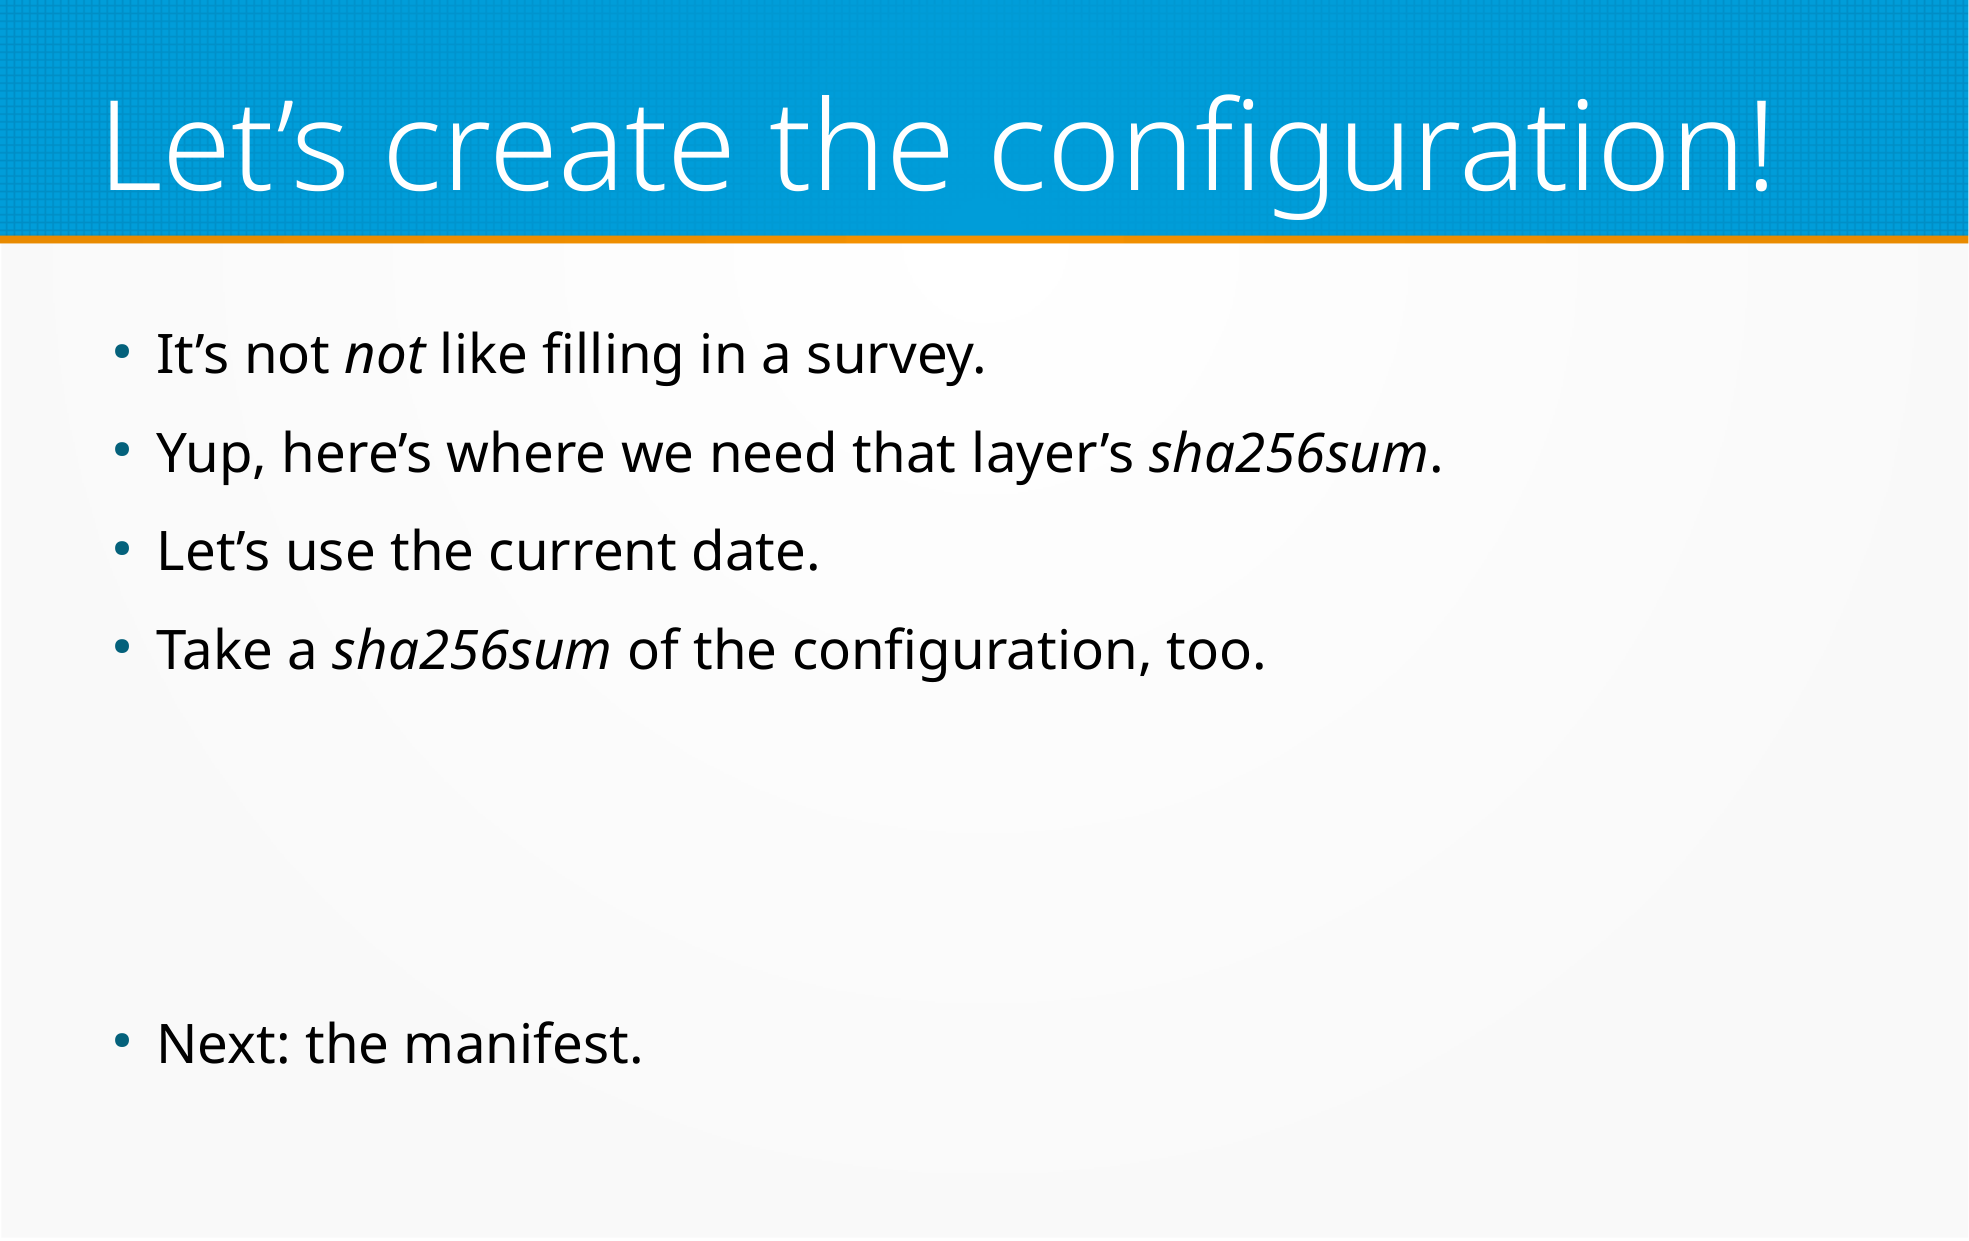

# Let’s create the configuration!
It’s not not like filling in a survey.
Yup, here’s where we need that layer’s sha256sum.
Let’s use the current date.
Take a sha256sum of the configuration, too.
Next: the manifest.